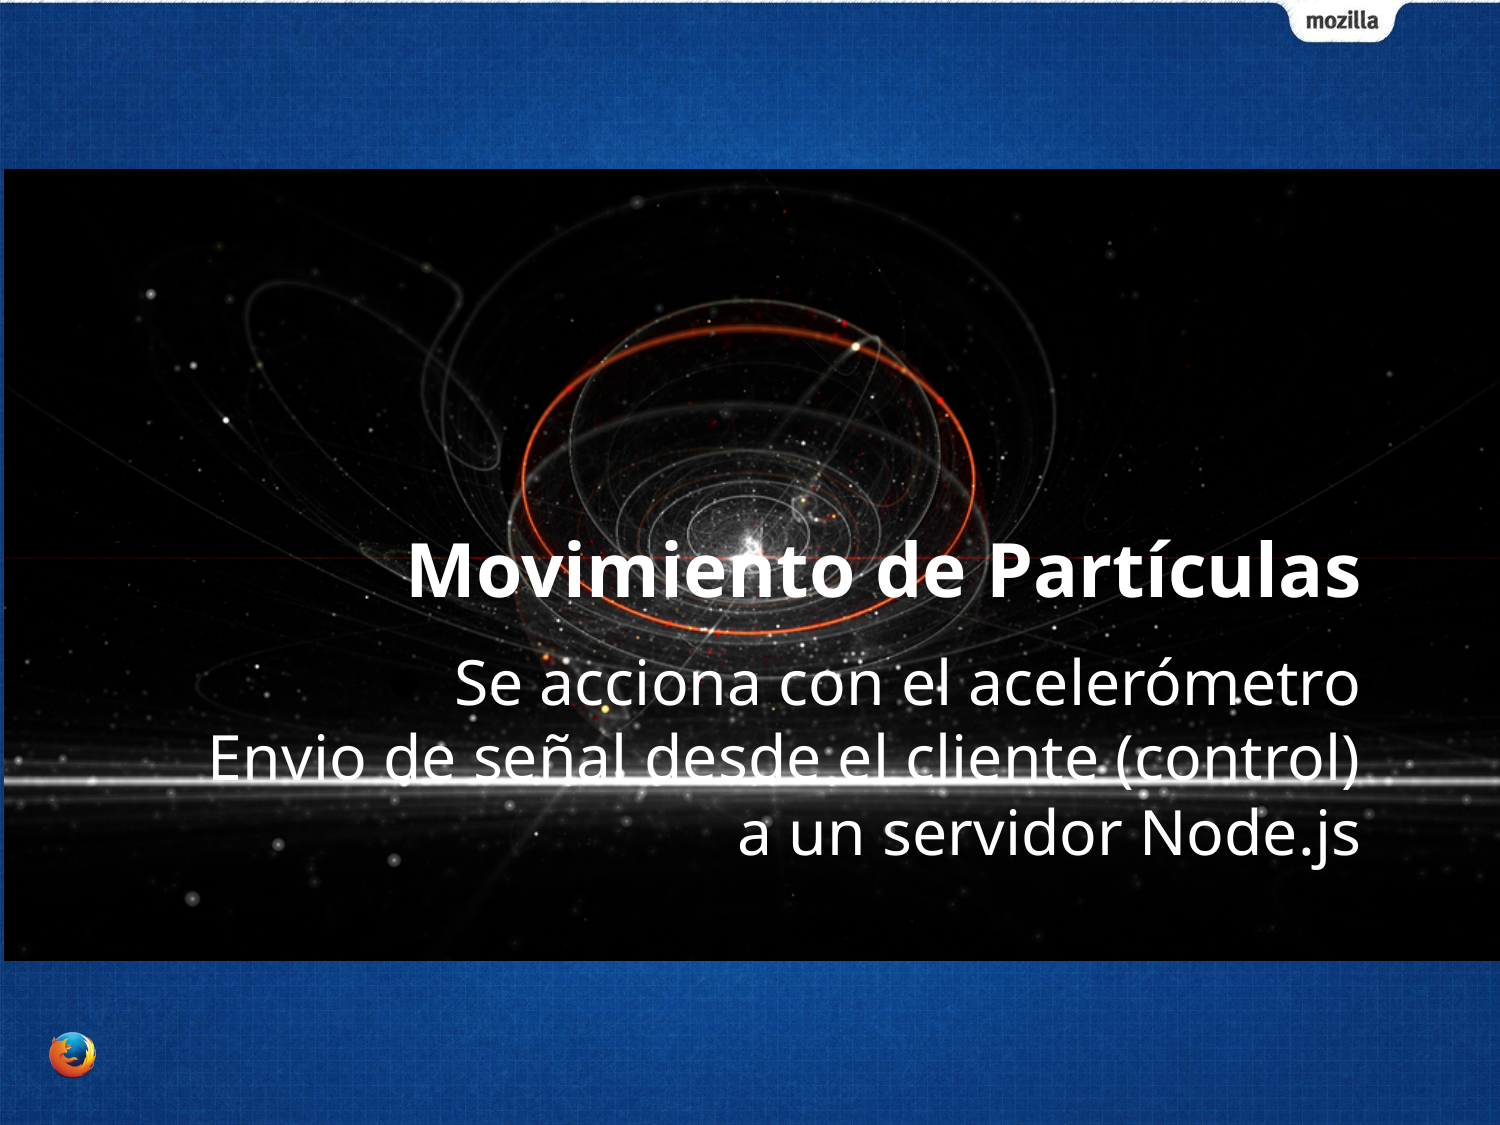

Movimiento de Partículas
# Se acciona con el acelerómetro Envio de señal desde el cliente (control) a un servidor Node.js